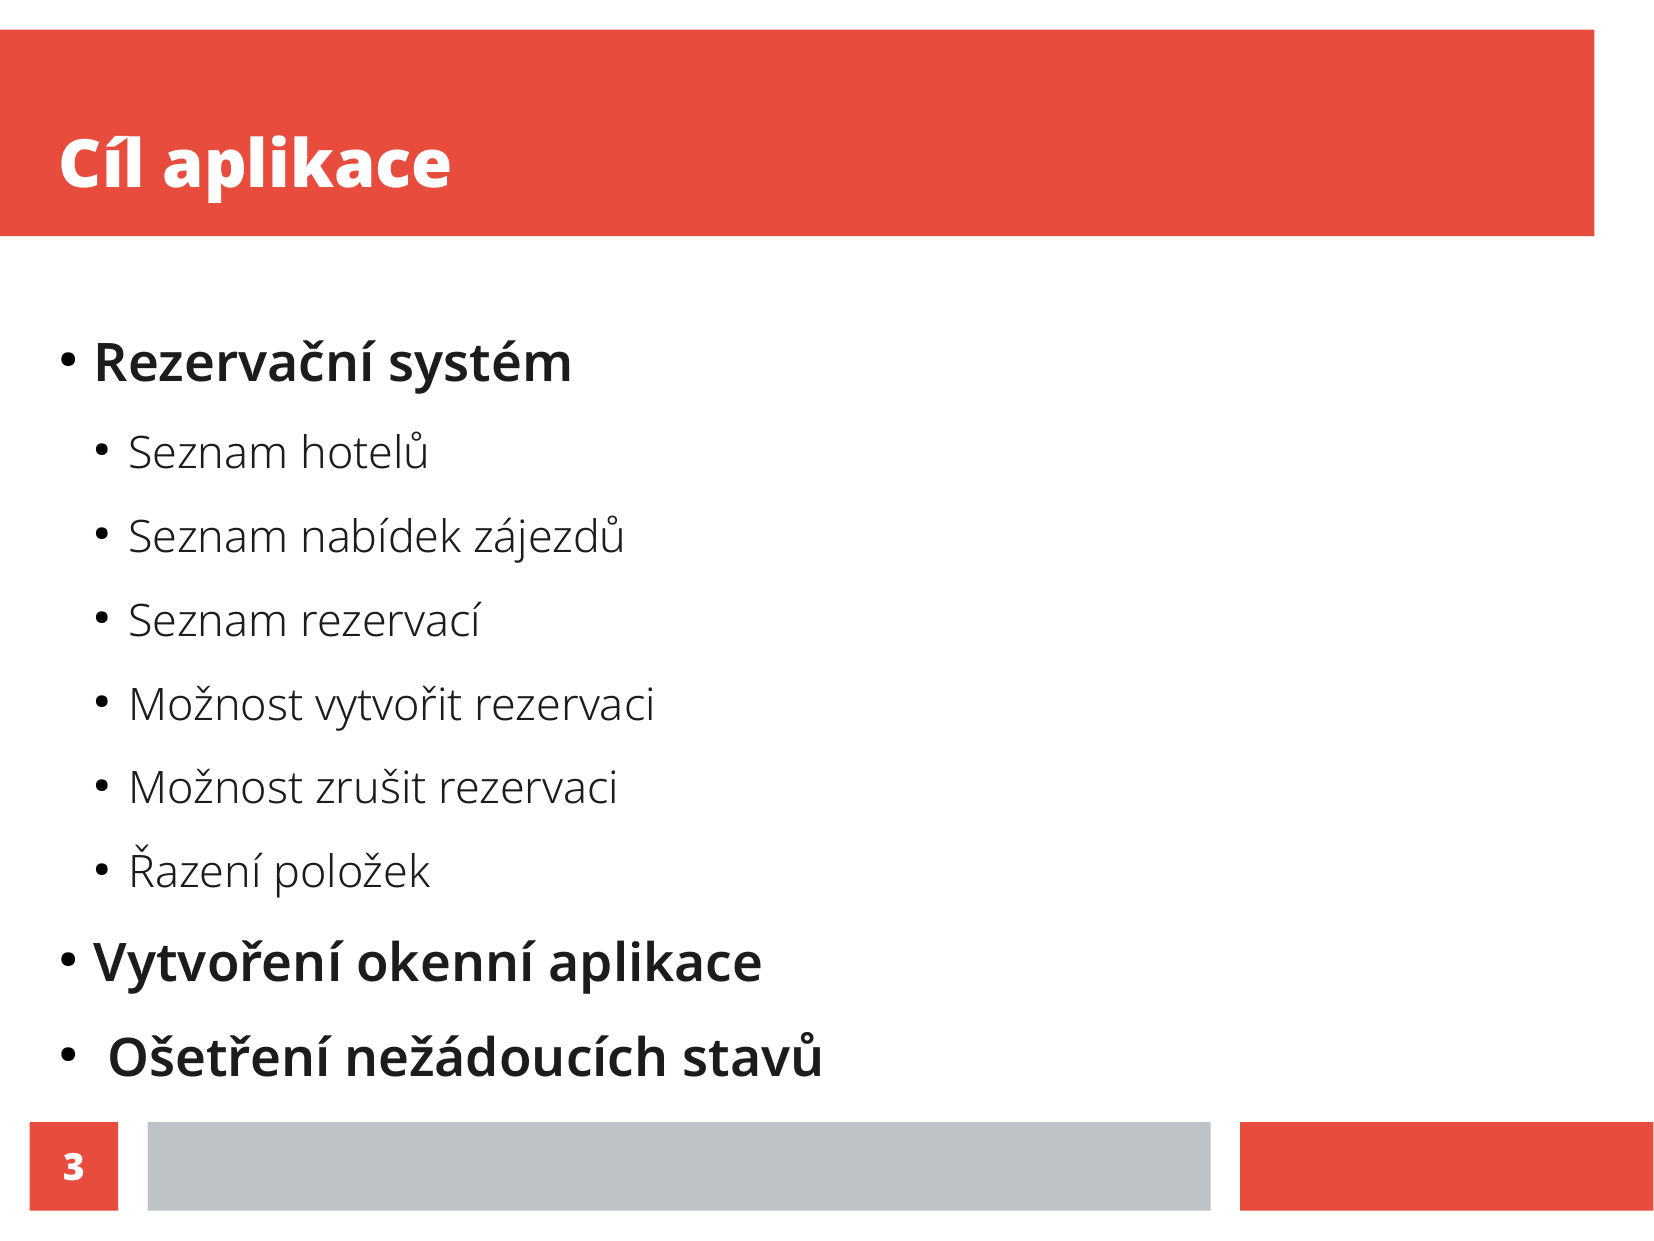

# Cíl aplikace
Rezervační systém
Seznam hotelů
Seznam nabídek zájezdů
Seznam rezervací
Možnost vytvořit rezervaci
Možnost zrušit rezervaci
Řazení položek
Vytvoření okenní aplikace
 Ošetření nežádoucích stavů
3